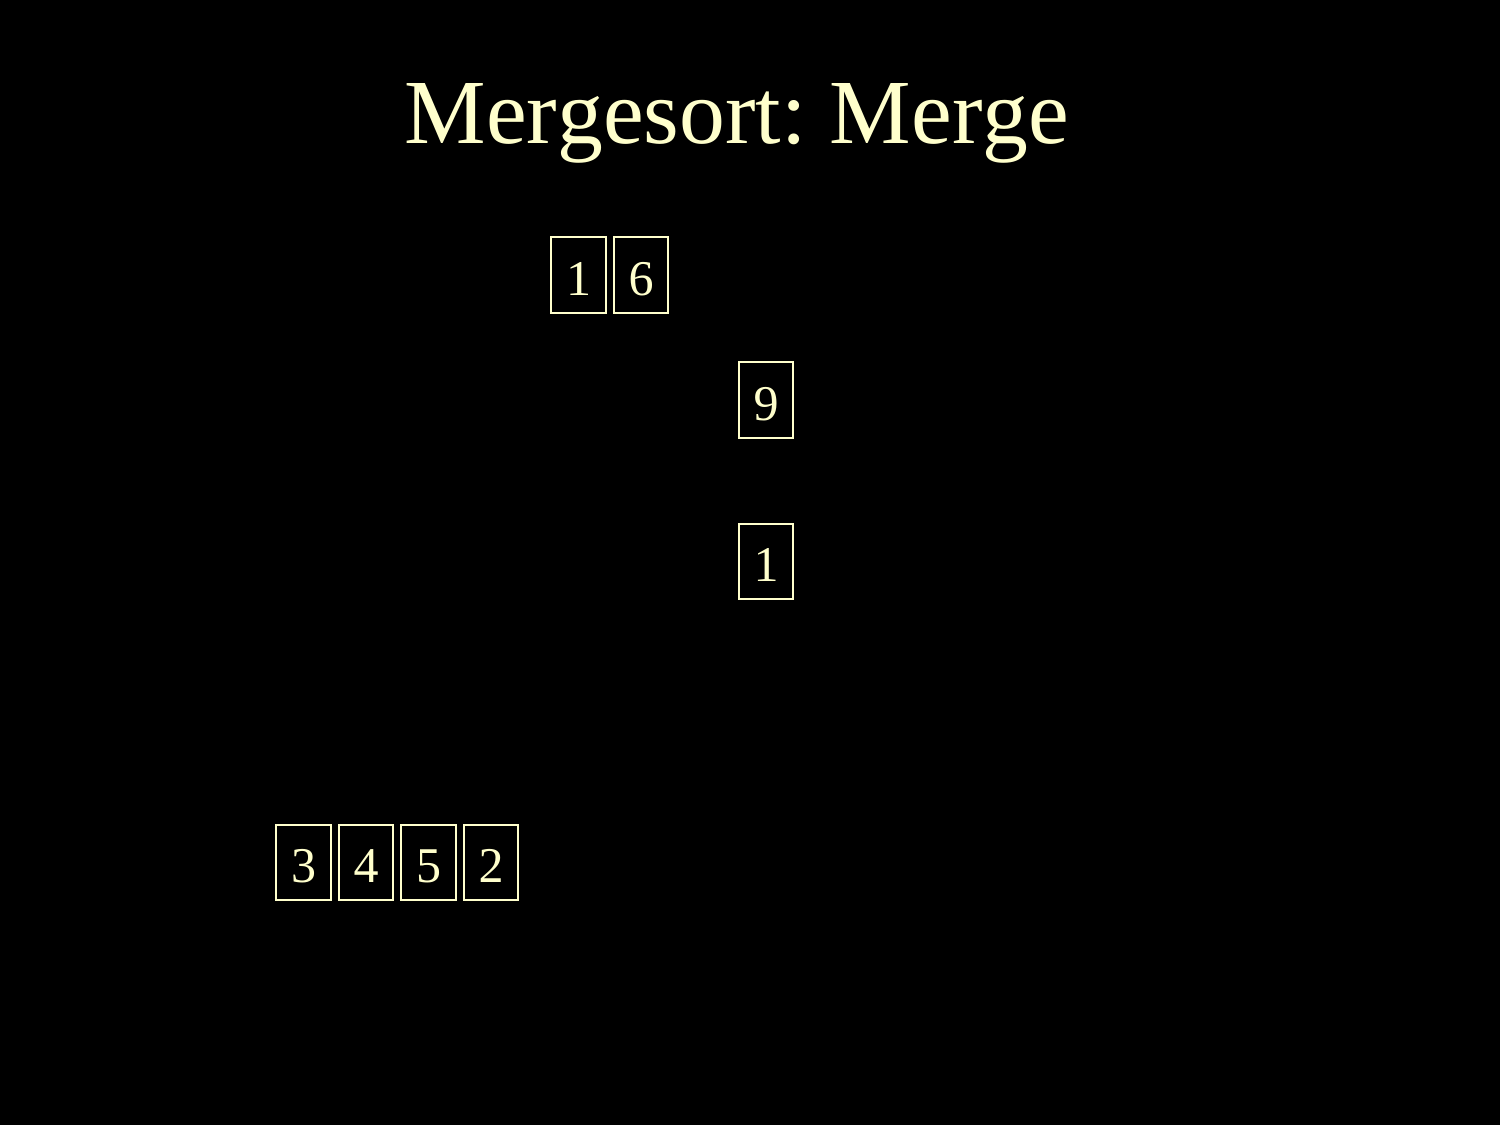

# Mergesort: Merge
1
6
9
1
3
4
5
2